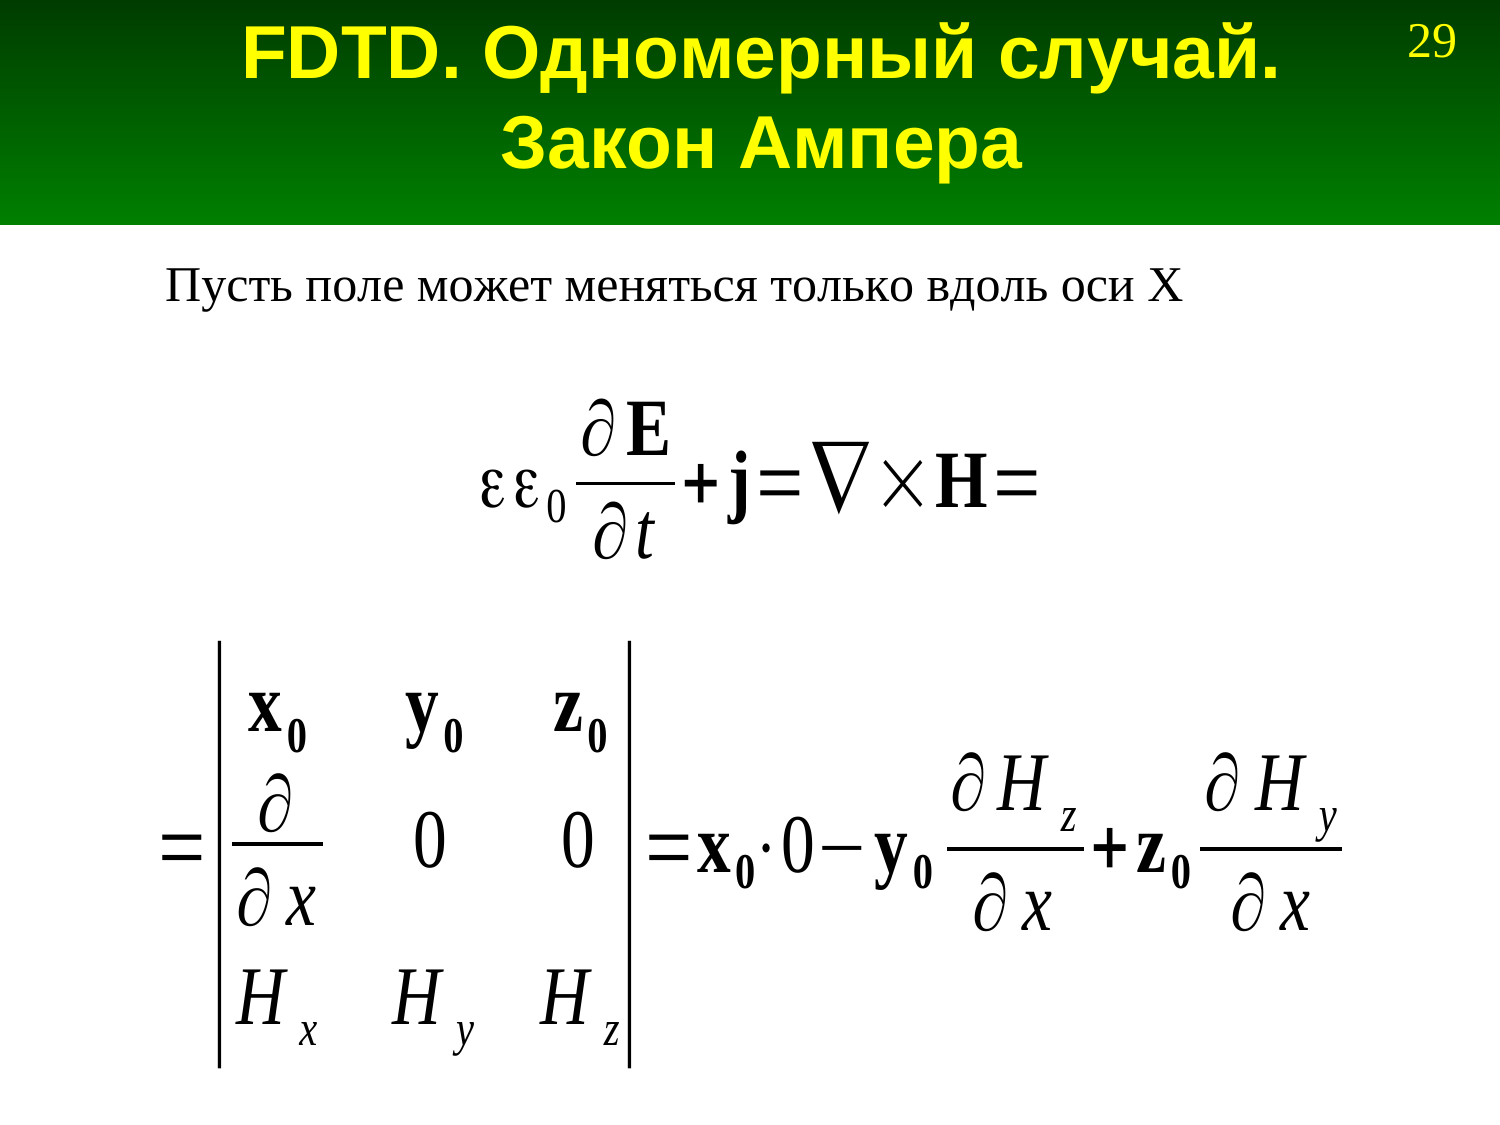

# FDTD. Одномерный случай. Закон Ампера
Пусть поле может меняться только вдоль оси X